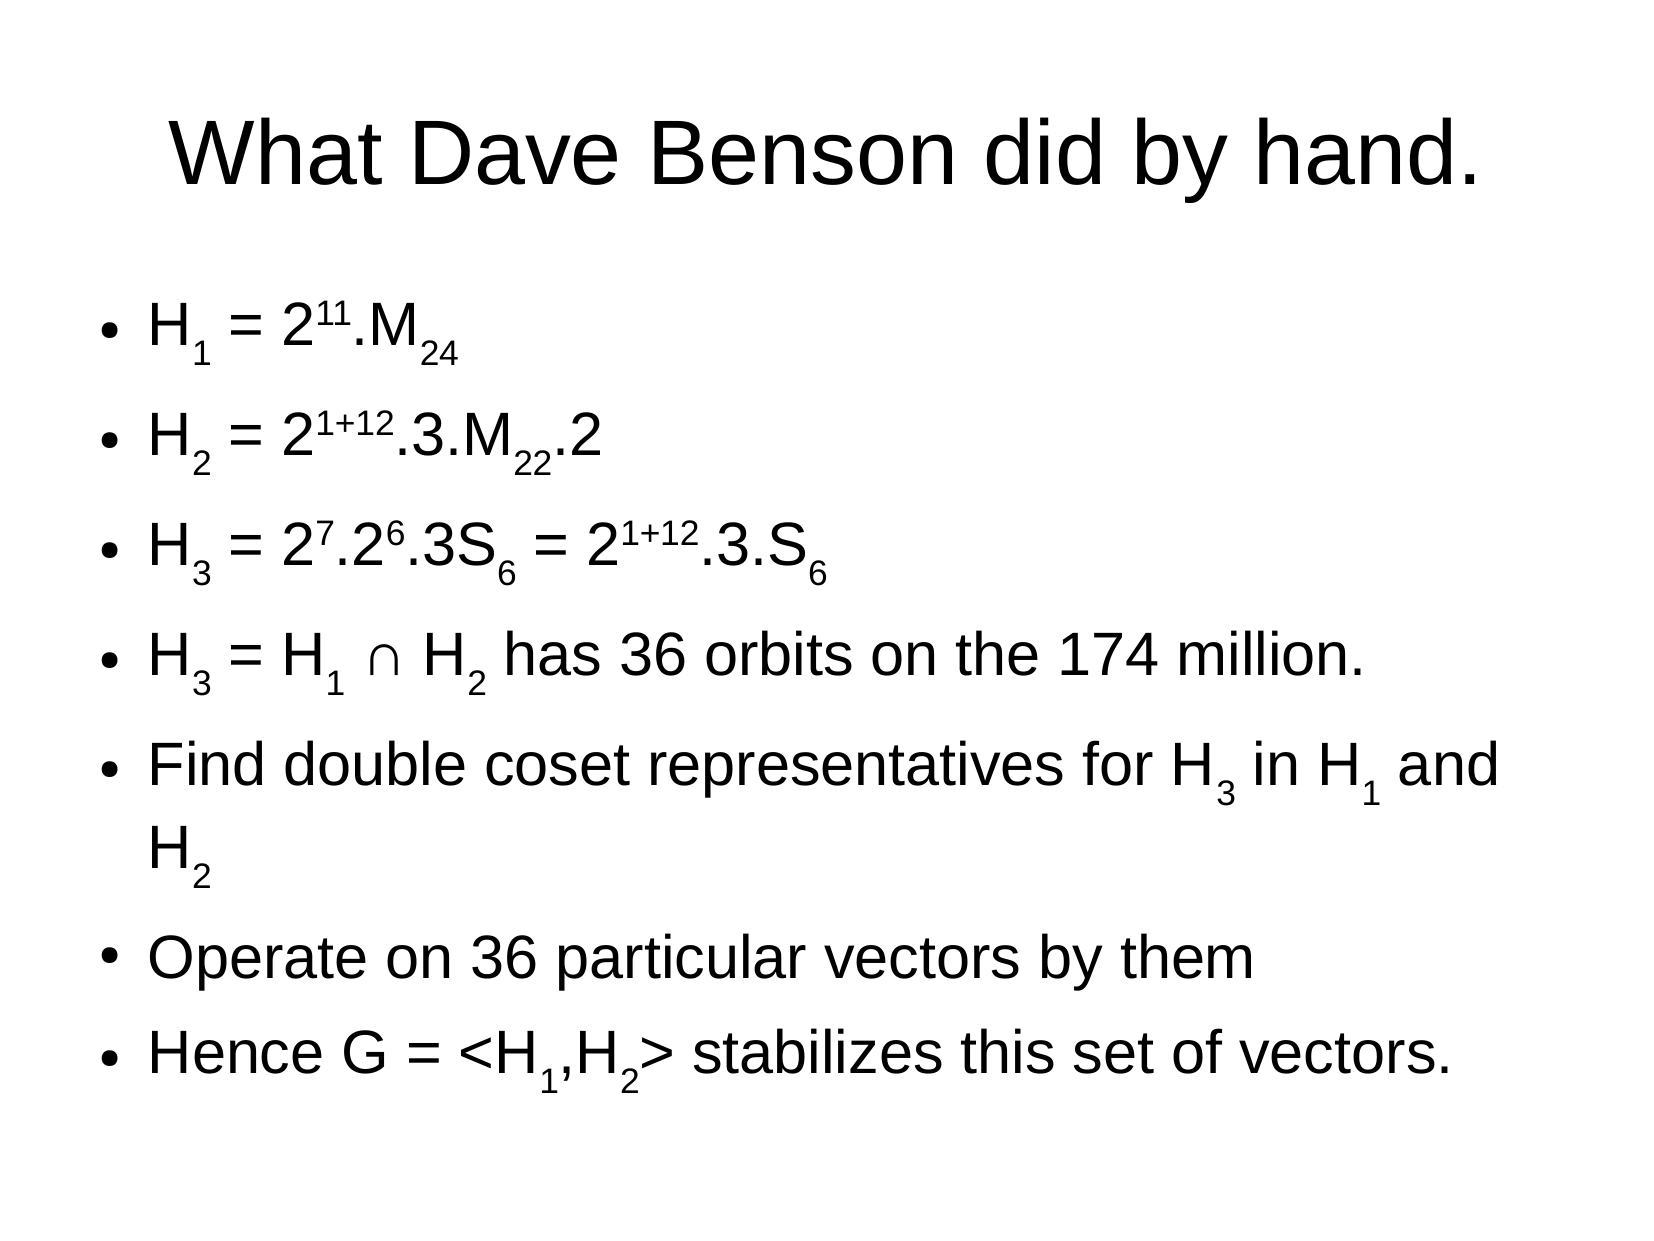

# What Dave Benson did by hand.
H1 = 211.M24
H2 = 21+12.3.M22.2
H3 = 27.26.3S6 = 21+12.3.S6
H3 = H1 ∩ H2 has 36 orbits on the 174 million.
Find double coset representatives for H3 in H1 and H2
Operate on 36 particular vectors by them
Hence G = <H1,H2> stabilizes this set of vectors.